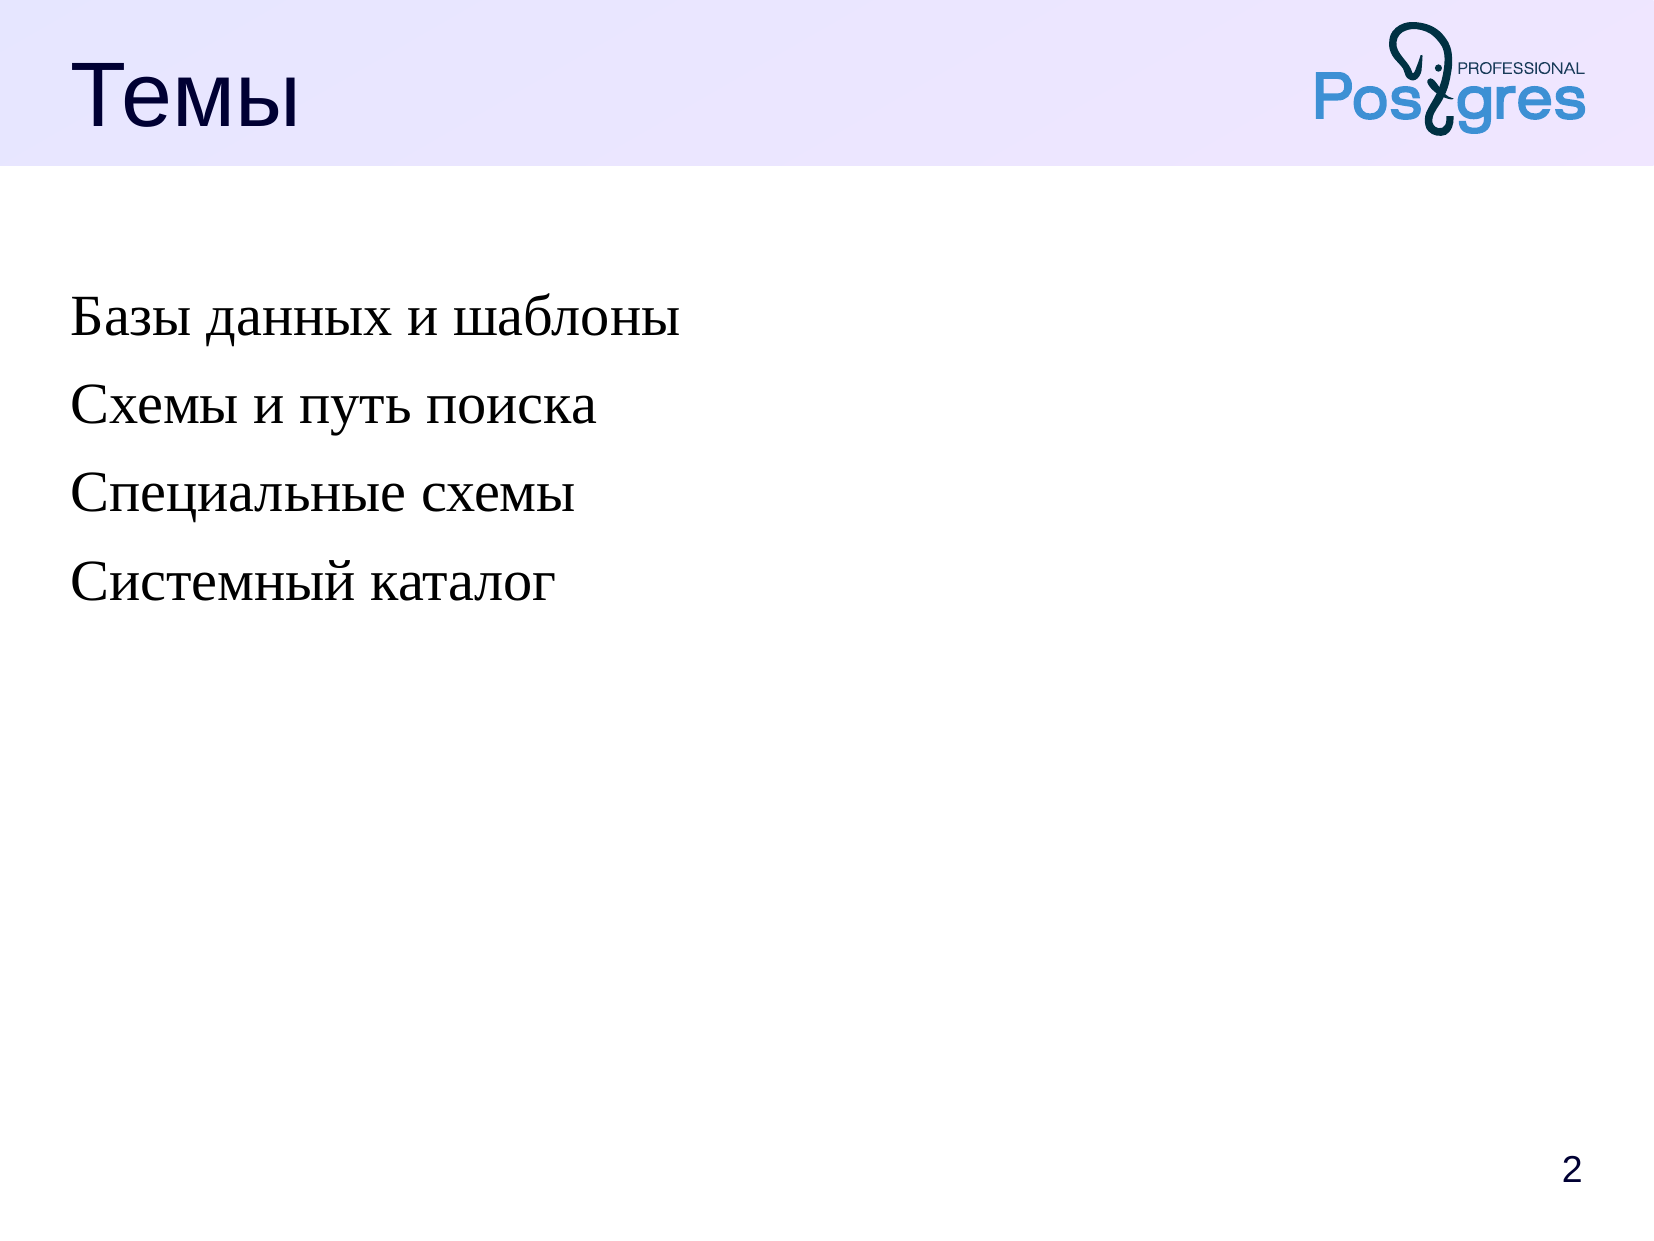

# Темы
Базы данных и шаблоны
Схемы и путь поиска
Специальные схемы
Системный каталог